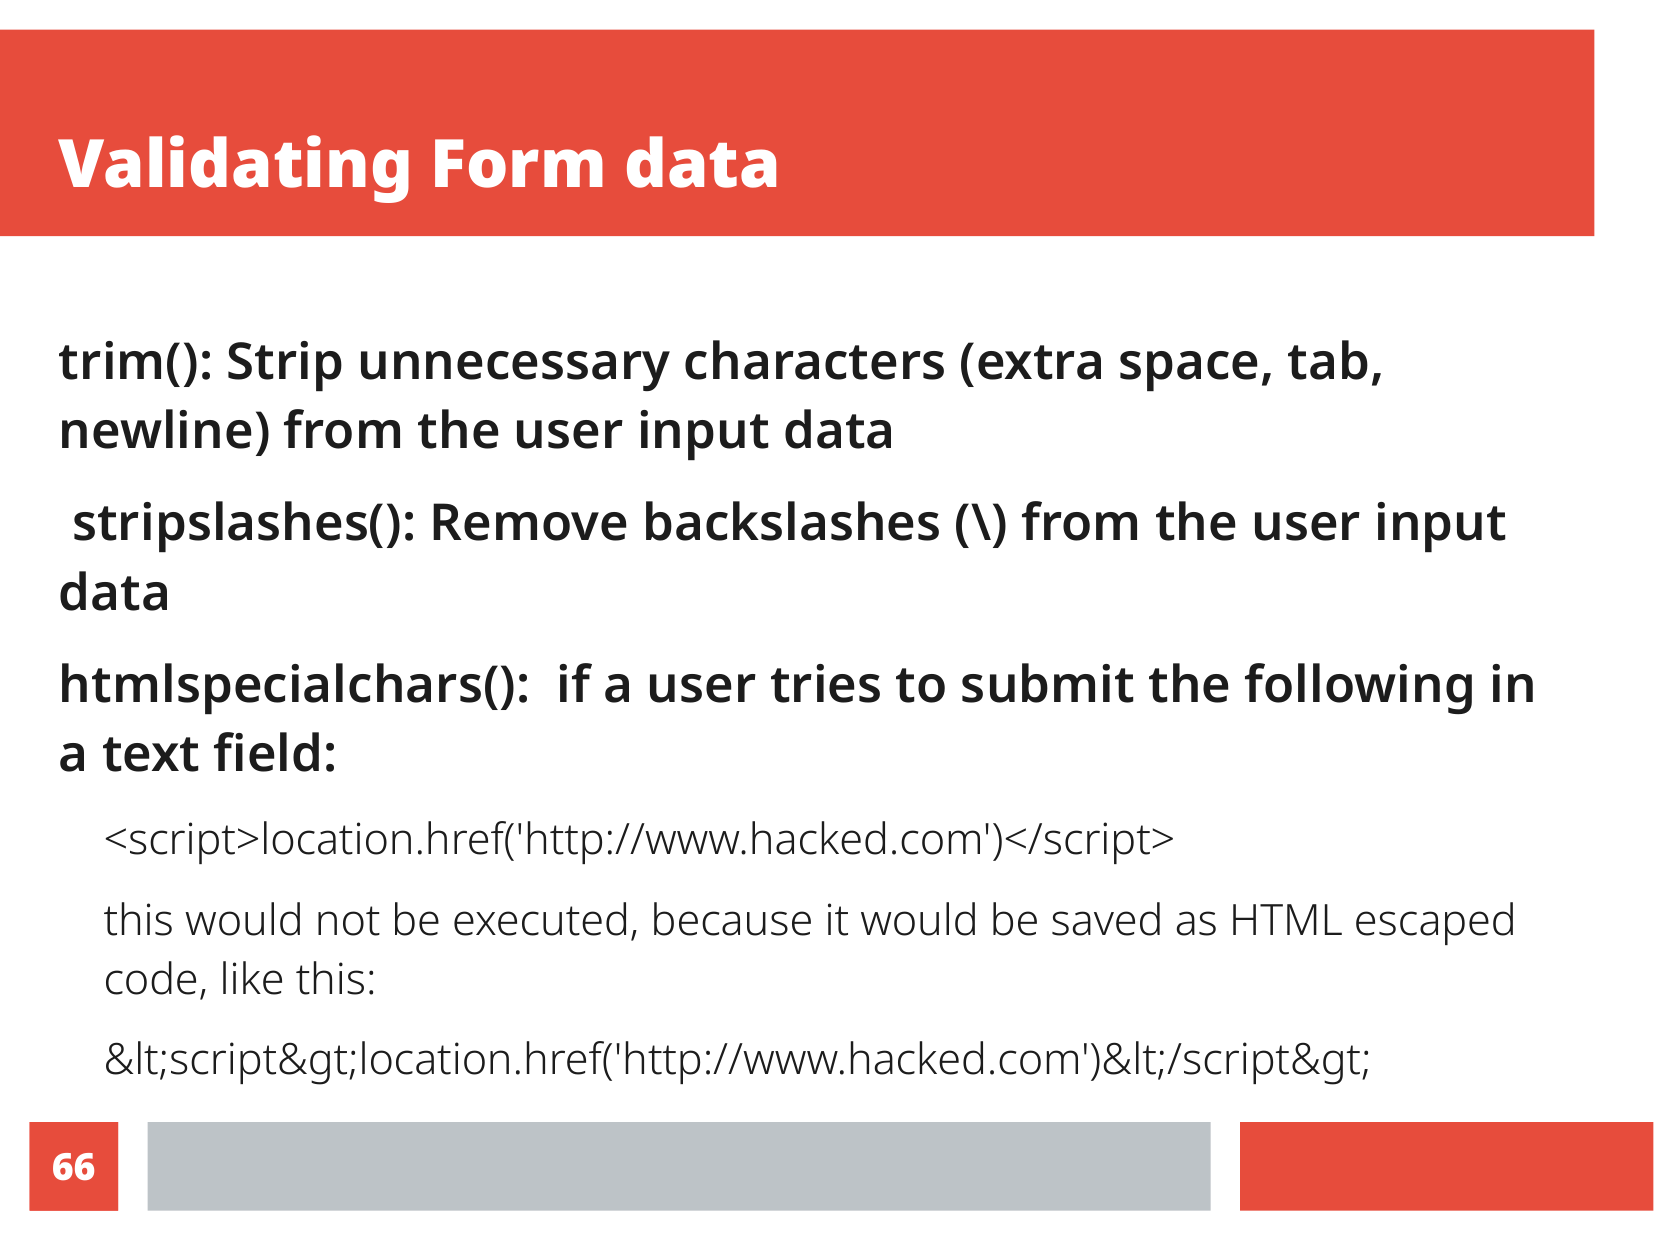

# Validating Form data
trim(): Strip unnecessary characters (extra space, tab, newline) from the user input data
 stripslashes(): Remove backslashes (\) from the user input data
htmlspecialchars(): if a user tries to submit the following in a text field:
<script>location.href('http://www.hacked.com')</script>
this would not be executed, because it would be saved as HTML escaped code, like this:
&lt;script&gt;location.href('http://www.hacked.com')&lt;/script&gt;
66